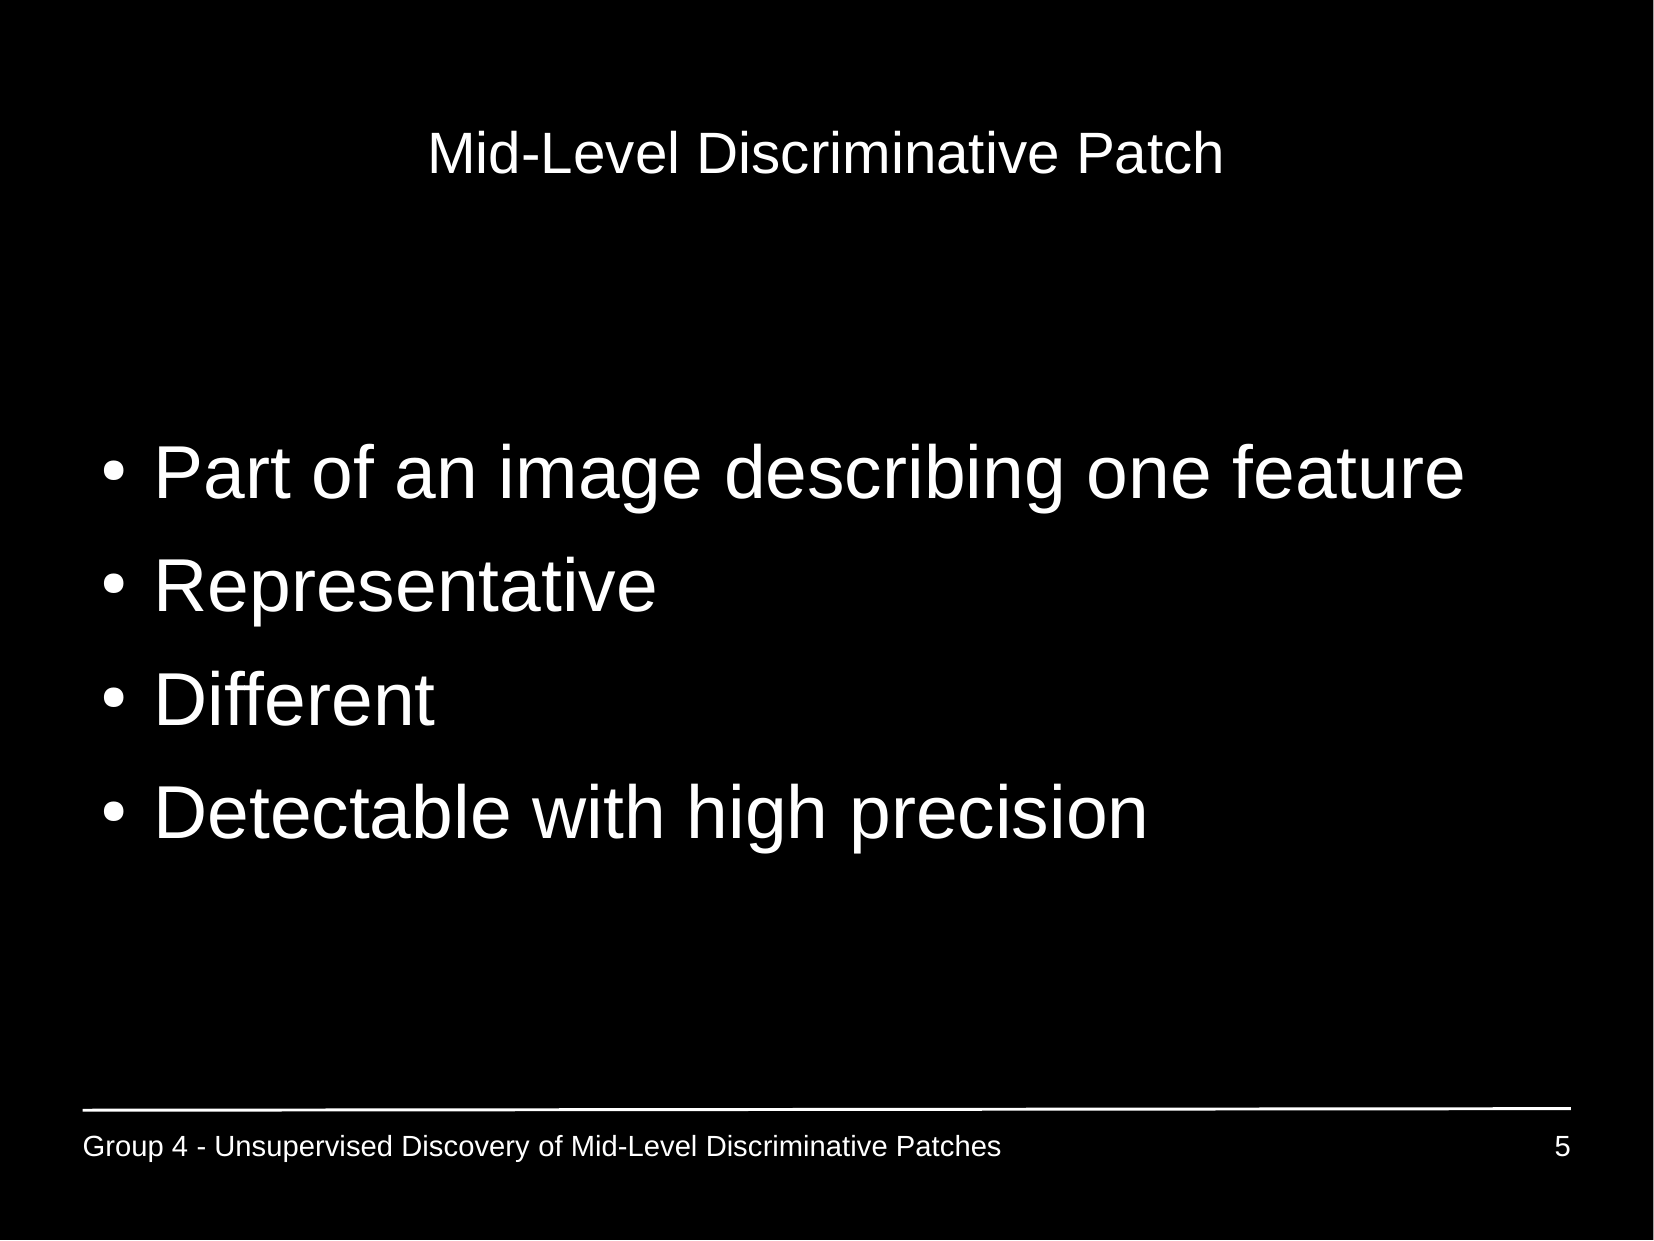

# Mid-Level Discriminative Patch
Part of an image describing one feature
Representative
Different
Detectable with high precision
5